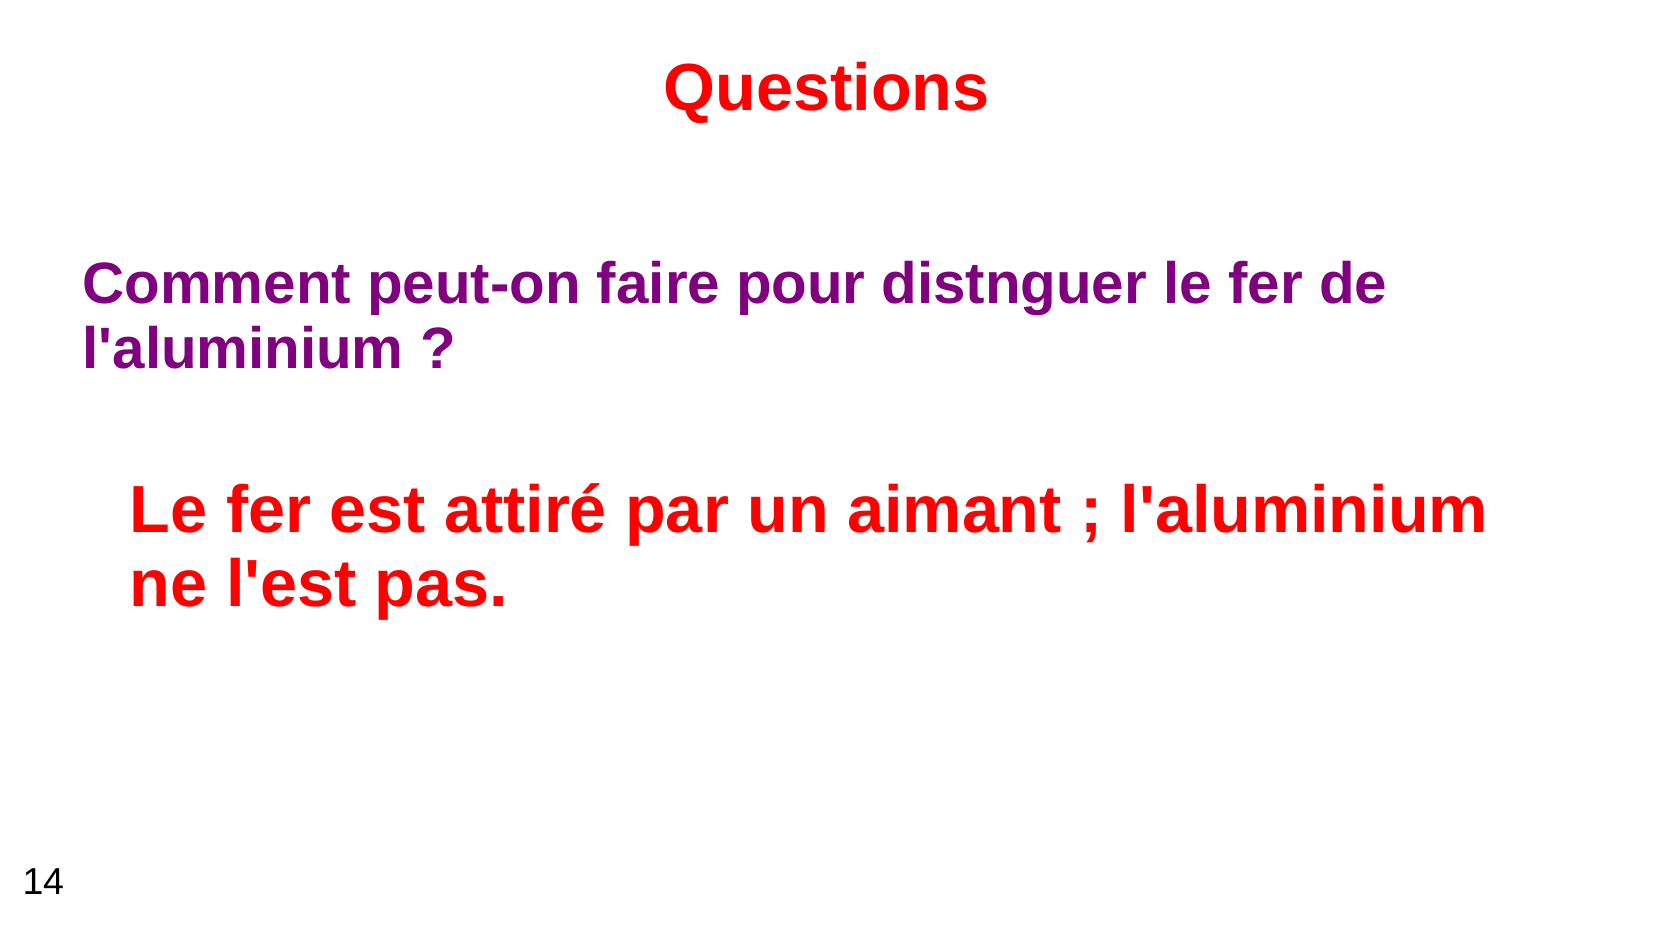

Questions
# Comment peut-on faire pour distnguer le fer de l'aluminium ?
Le fer est attiré par un aimant ; l'aluminium ne l'est pas.